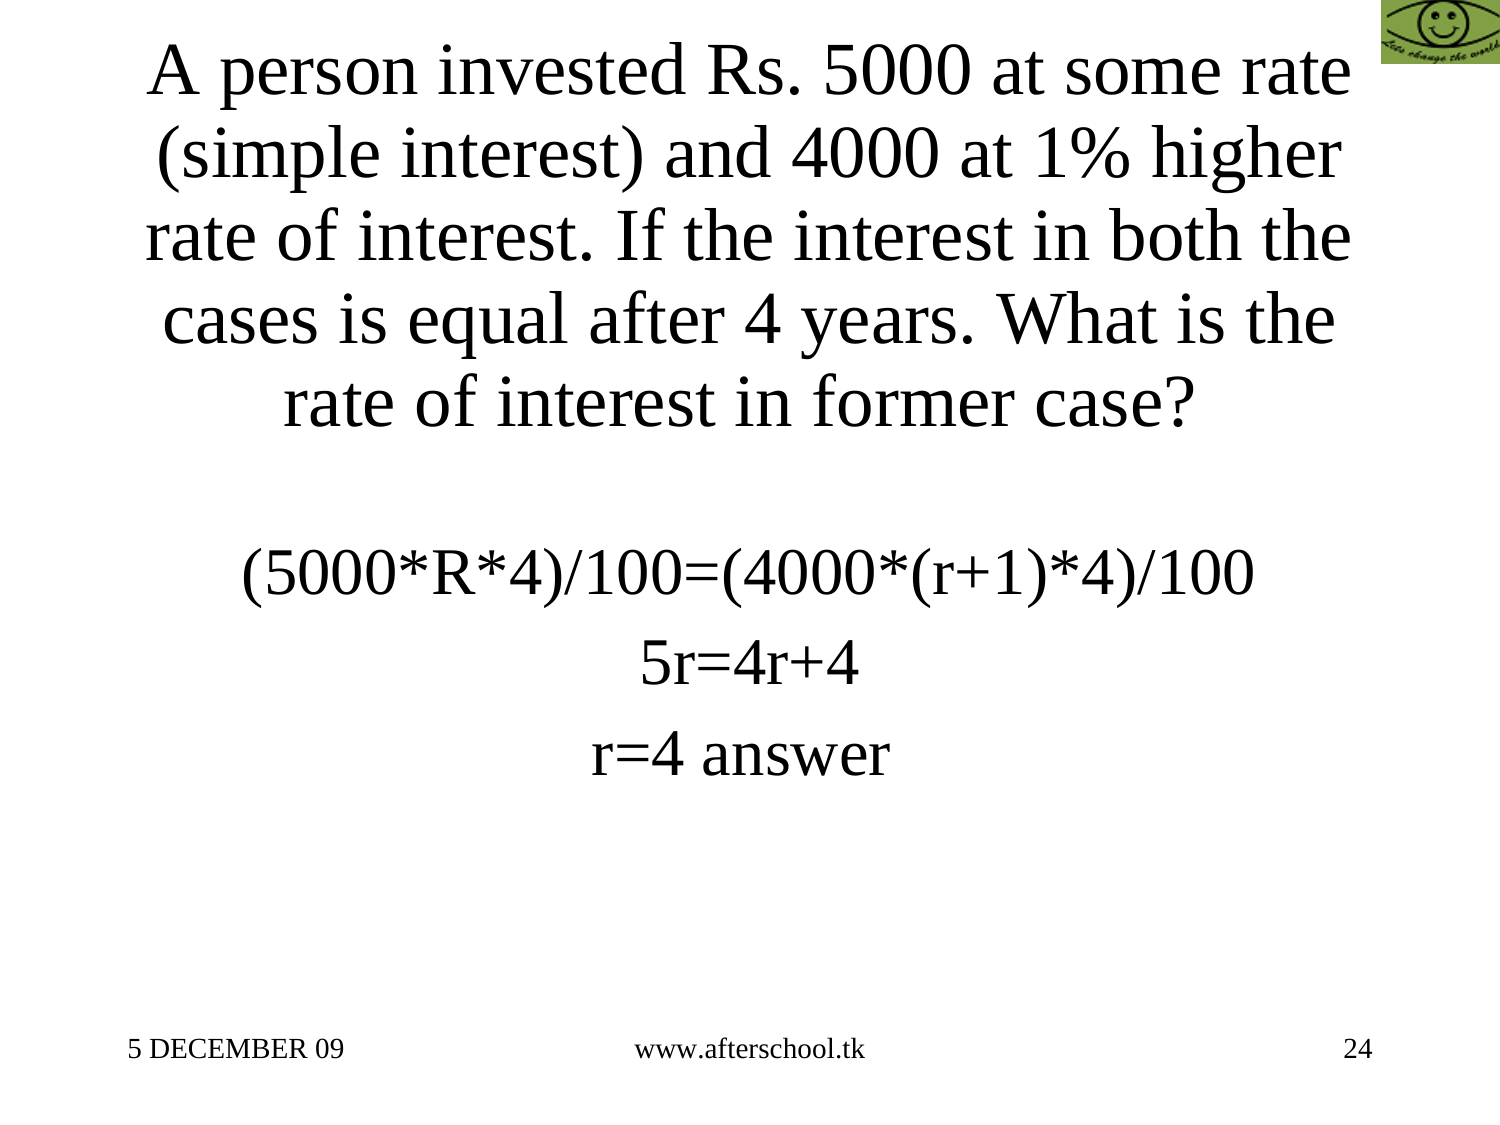

# A person invested Rs. 5000 at some rate (simple interest) and 4000 at 1% higher rate of interest. If the interest in both the cases is equal after 4 years. What is the rate of interest in former case?
(5000*R*4)/100=(4000*(r+1)*4)/100
5r=4r+4
r=4 answer
MFI Seminar Jain PG College
AFTERSCHOOOL centre for social entrepreneurship
24